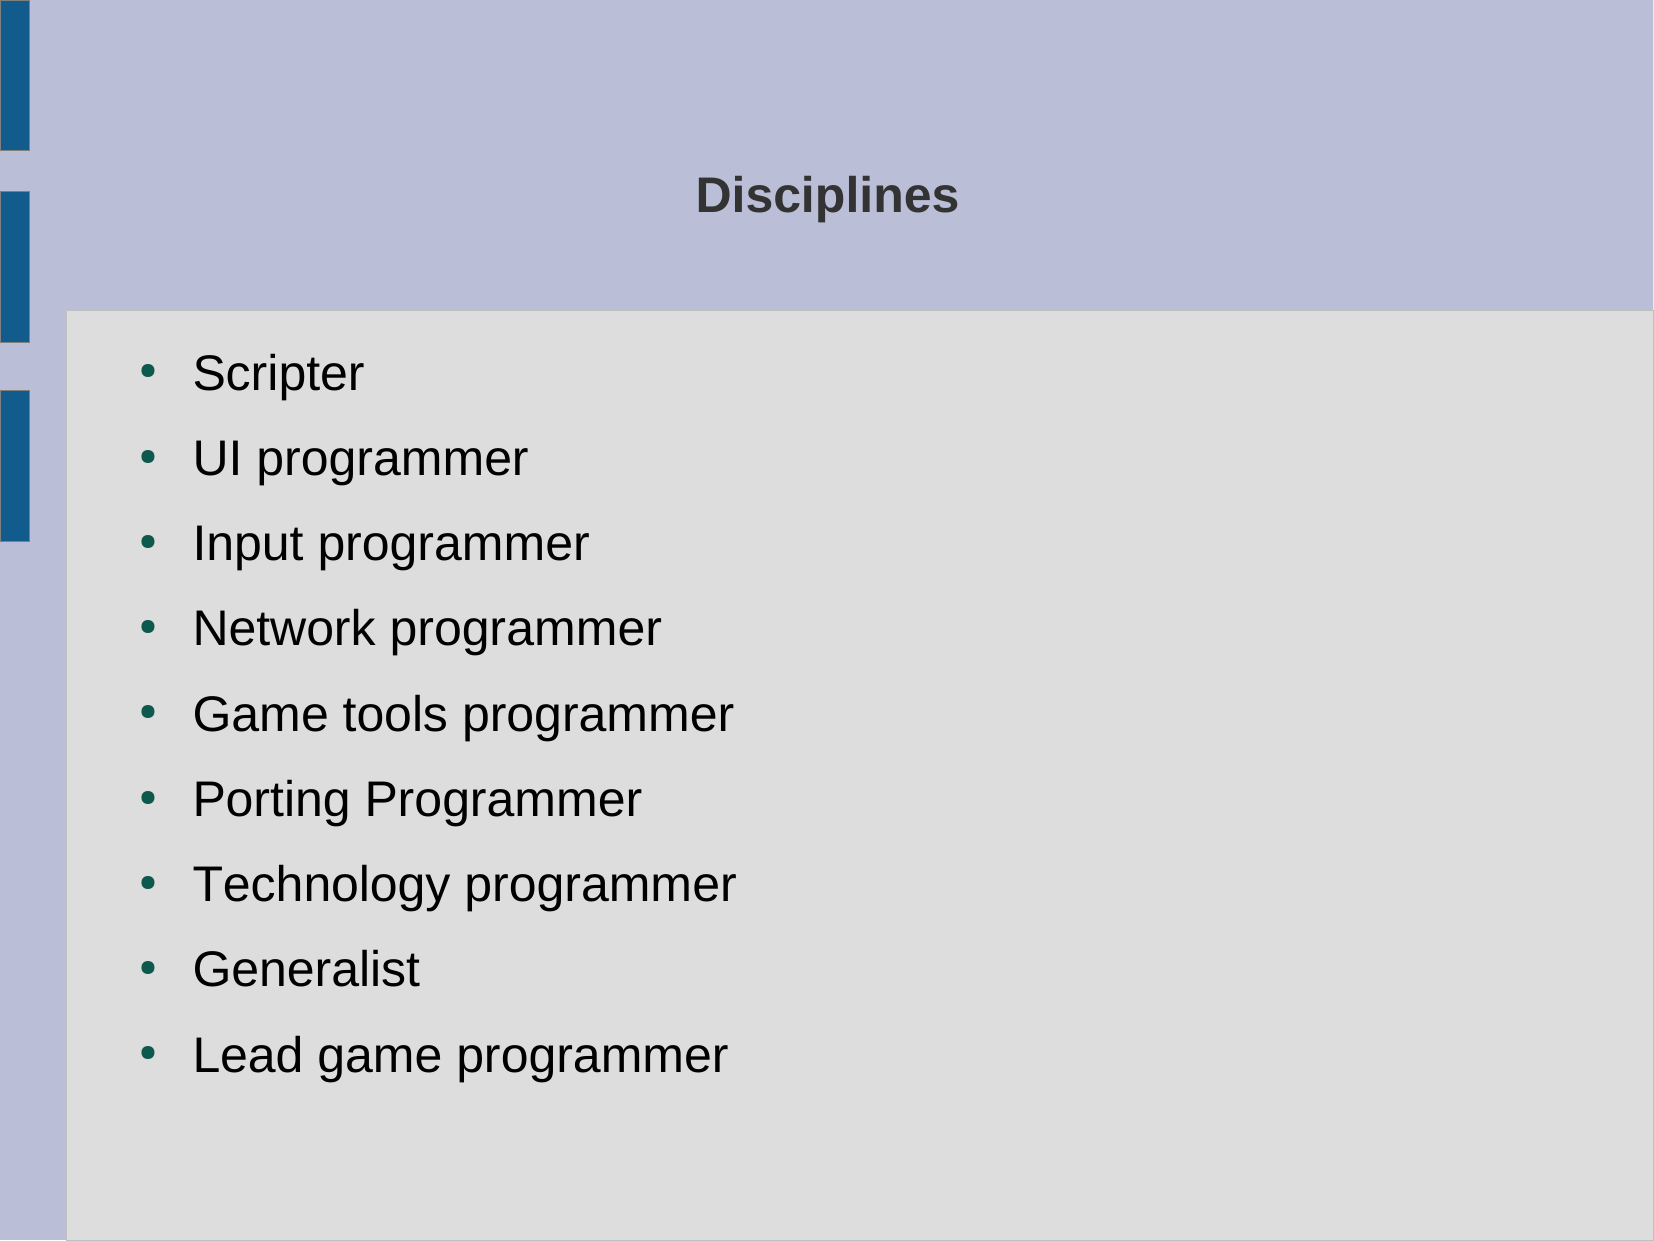

# Disciplines
Scripter
UI programmer
Input programmer
Network programmer
Game tools programmer
Porting Programmer
Technology programmer
Generalist
Lead game programmer